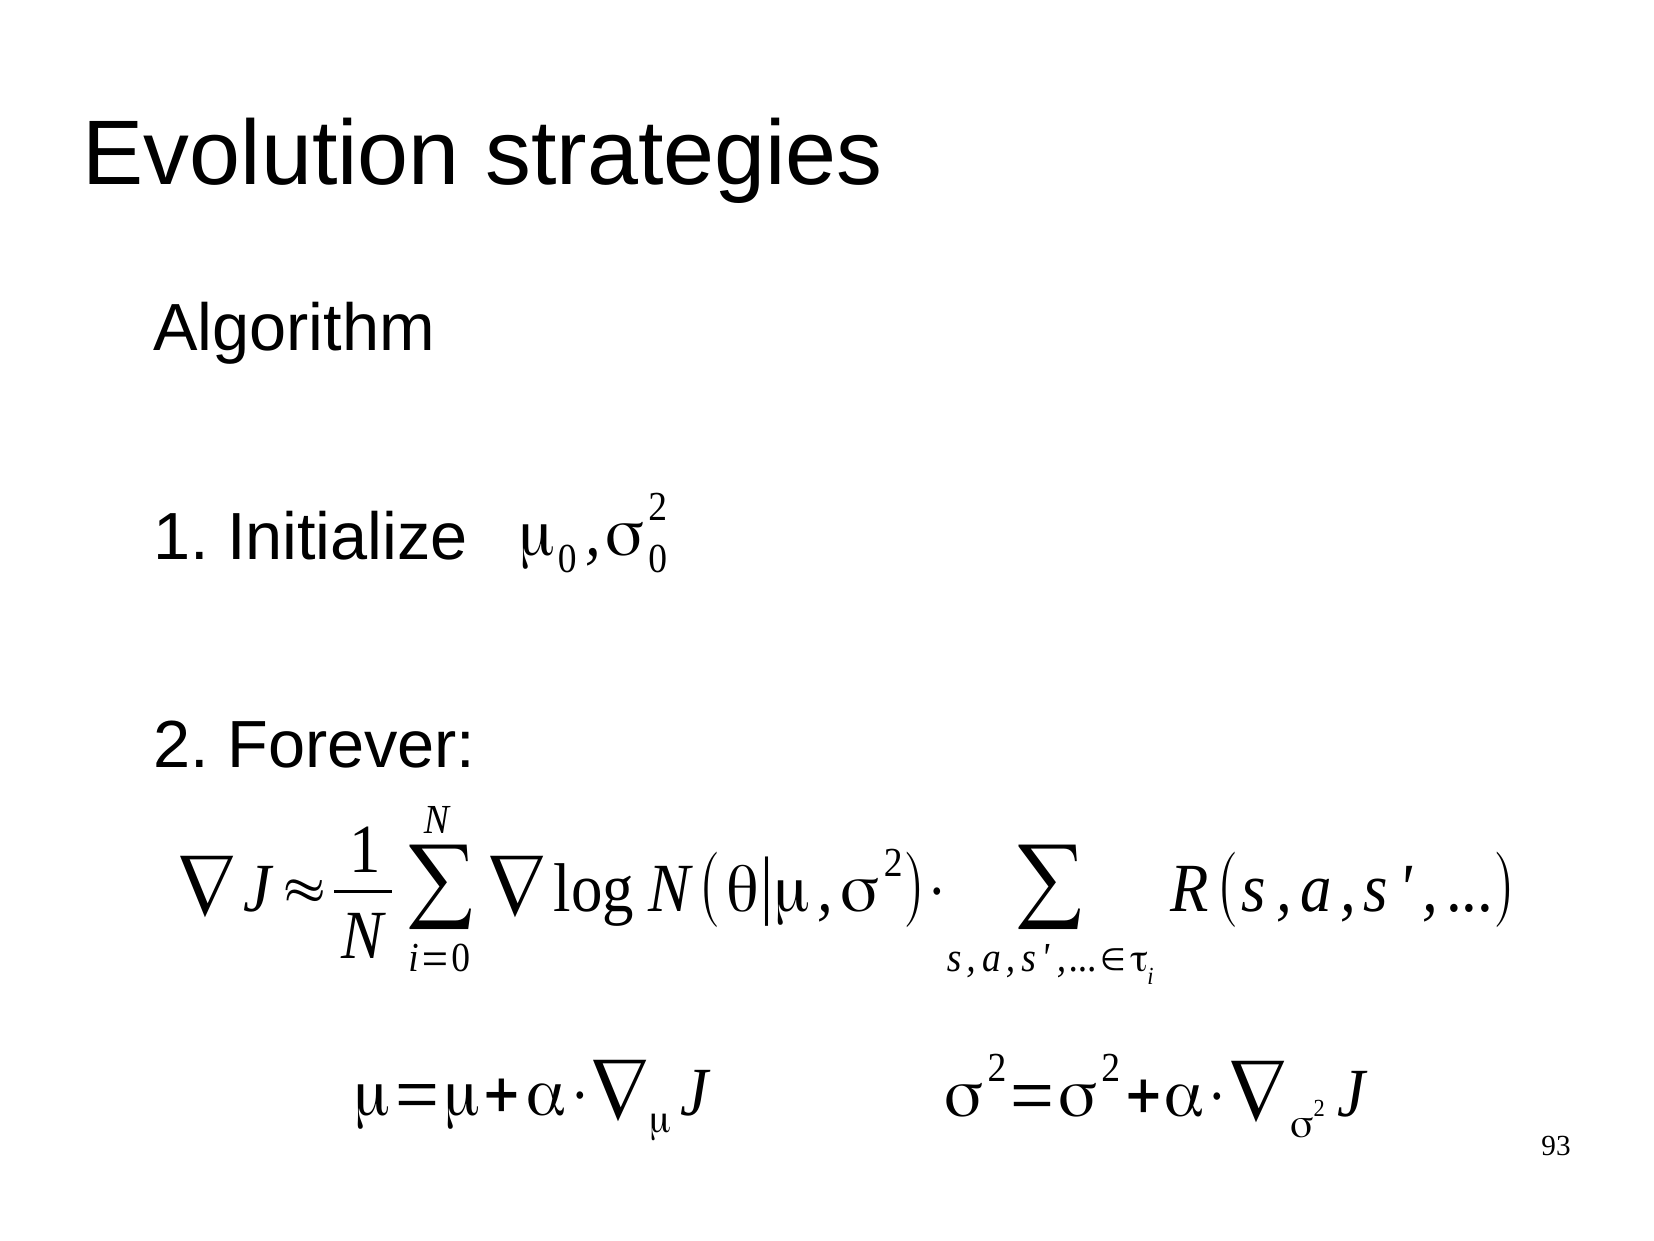

# Evolution strategies
Algorithm
1. Initialize
2. Forever:
93